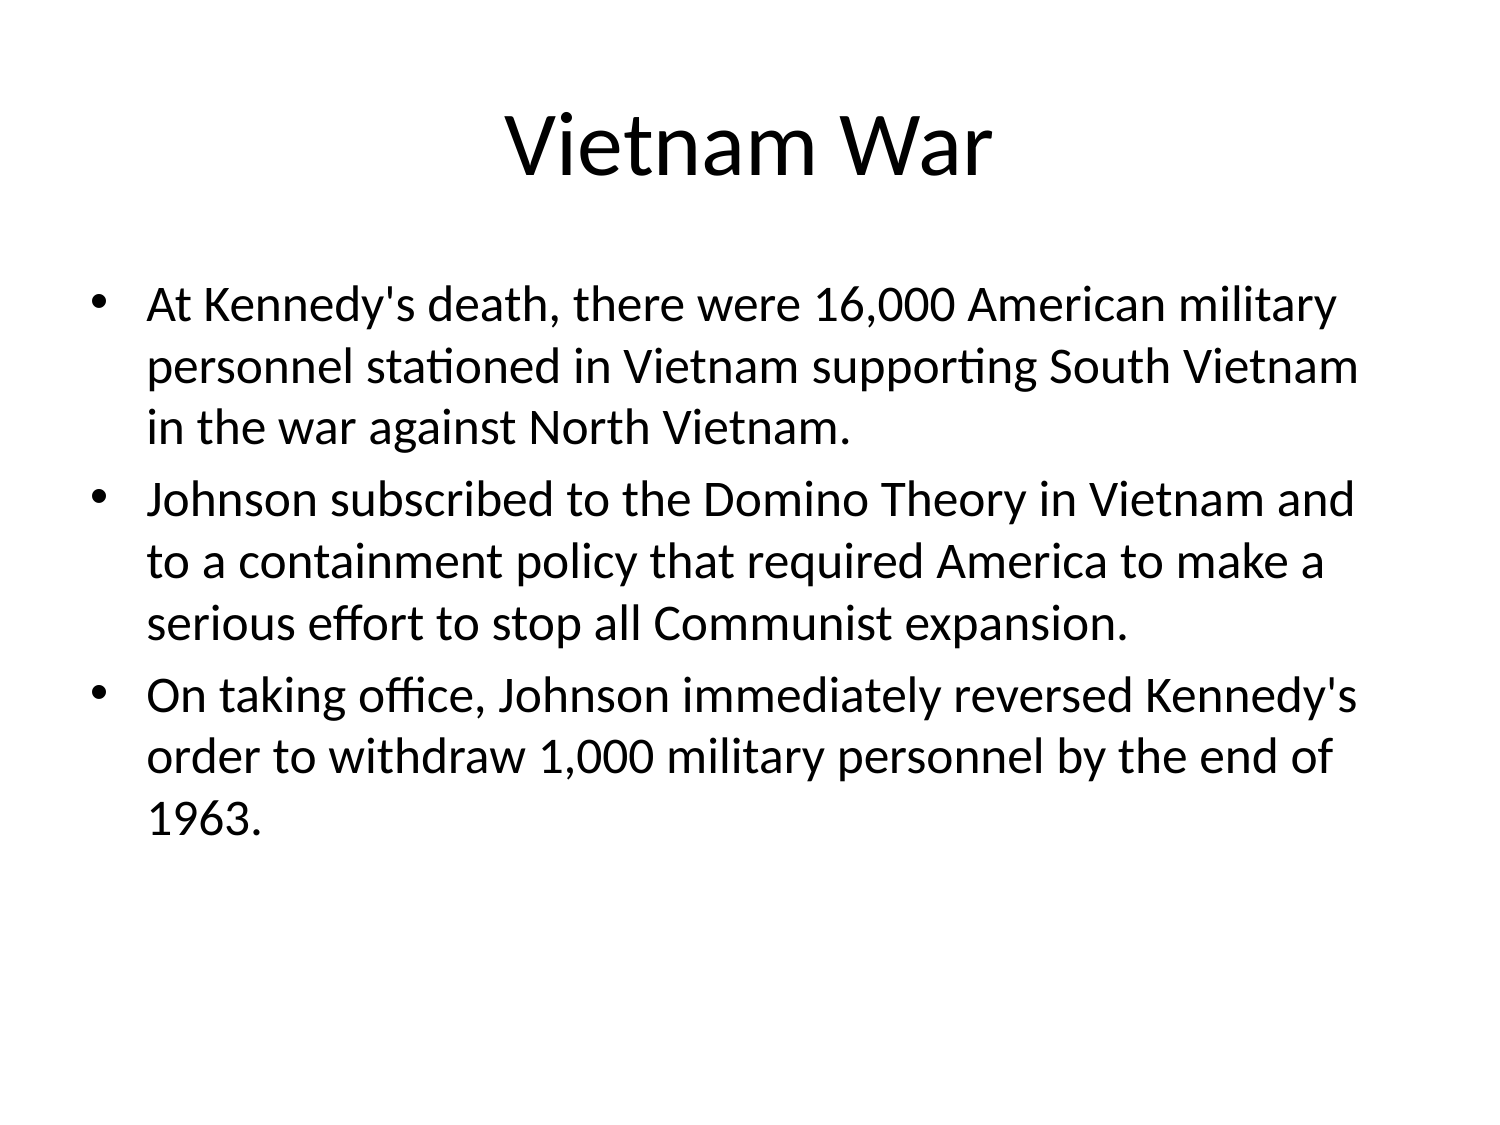

# Vietnam War
At Kennedy's death, there were 16,000 American military personnel stationed in Vietnam supporting South Vietnam in the war against North Vietnam.
Johnson subscribed to the Domino Theory in Vietnam and to a containment policy that required America to make a serious effort to stop all Communist expansion.
On taking office, Johnson immediately reversed Kennedy's order to withdraw 1,000 military personnel by the end of 1963.